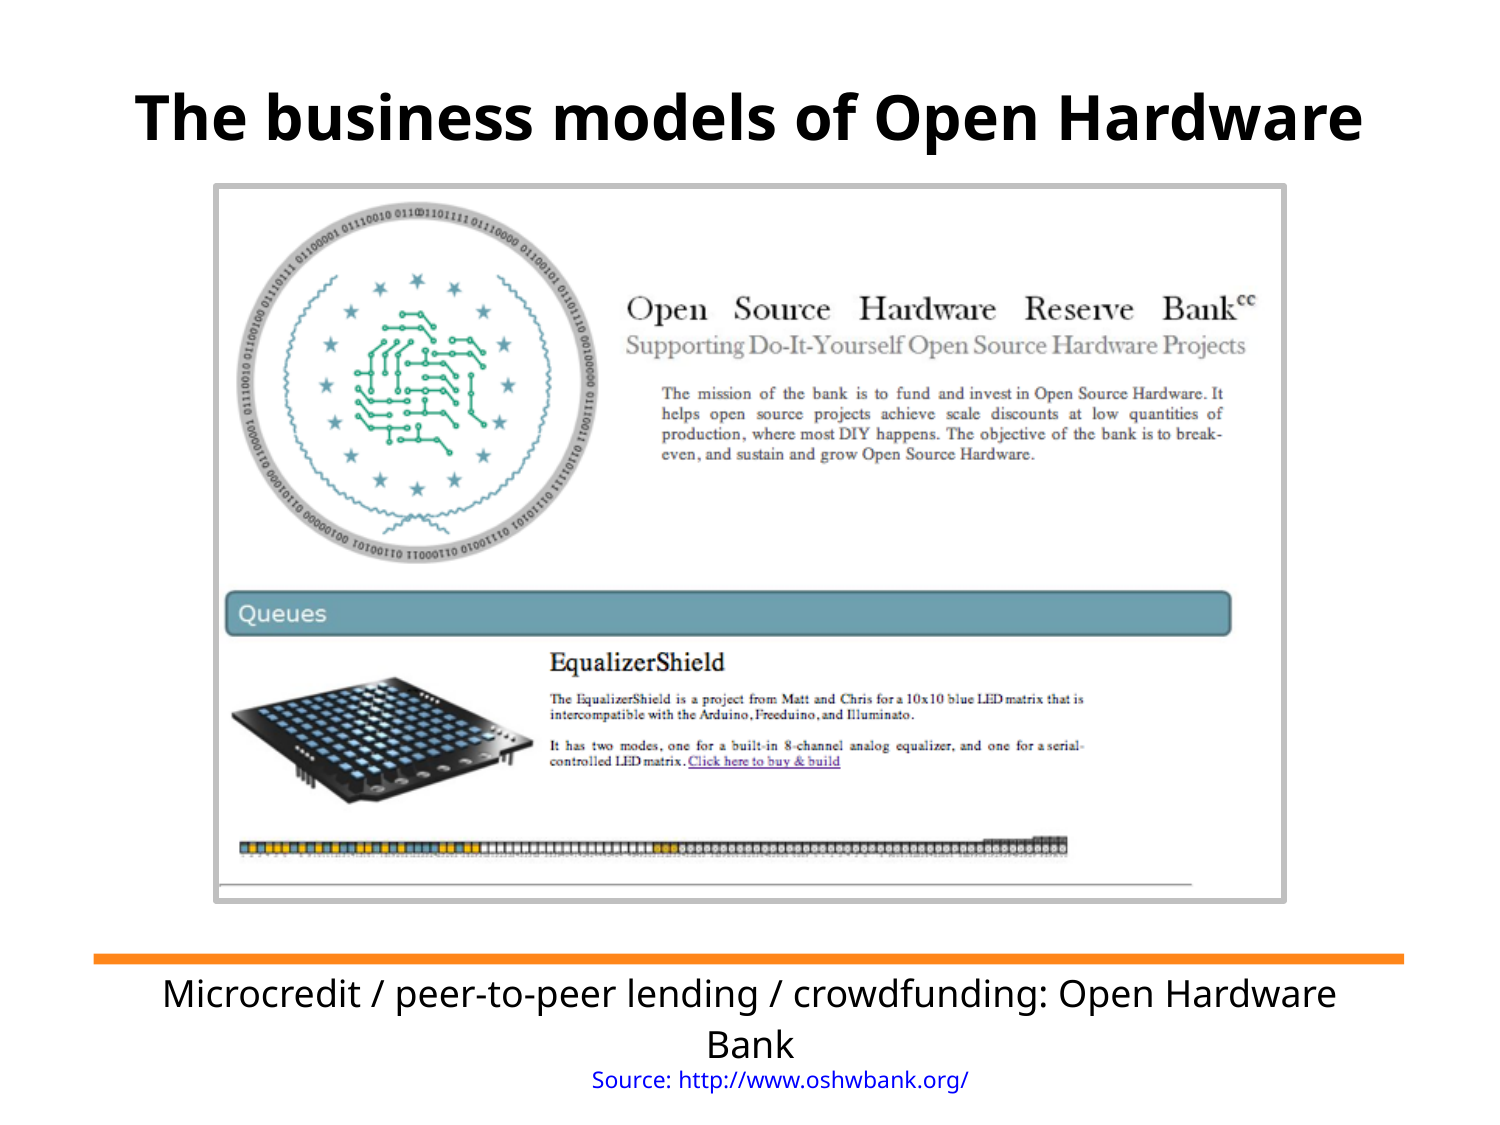

# The business models of Open Hardware
Microcredit / peer-to-peer lending / crowdfunding: Open Hardware Bank
Source: http://www.oshwbank.org/